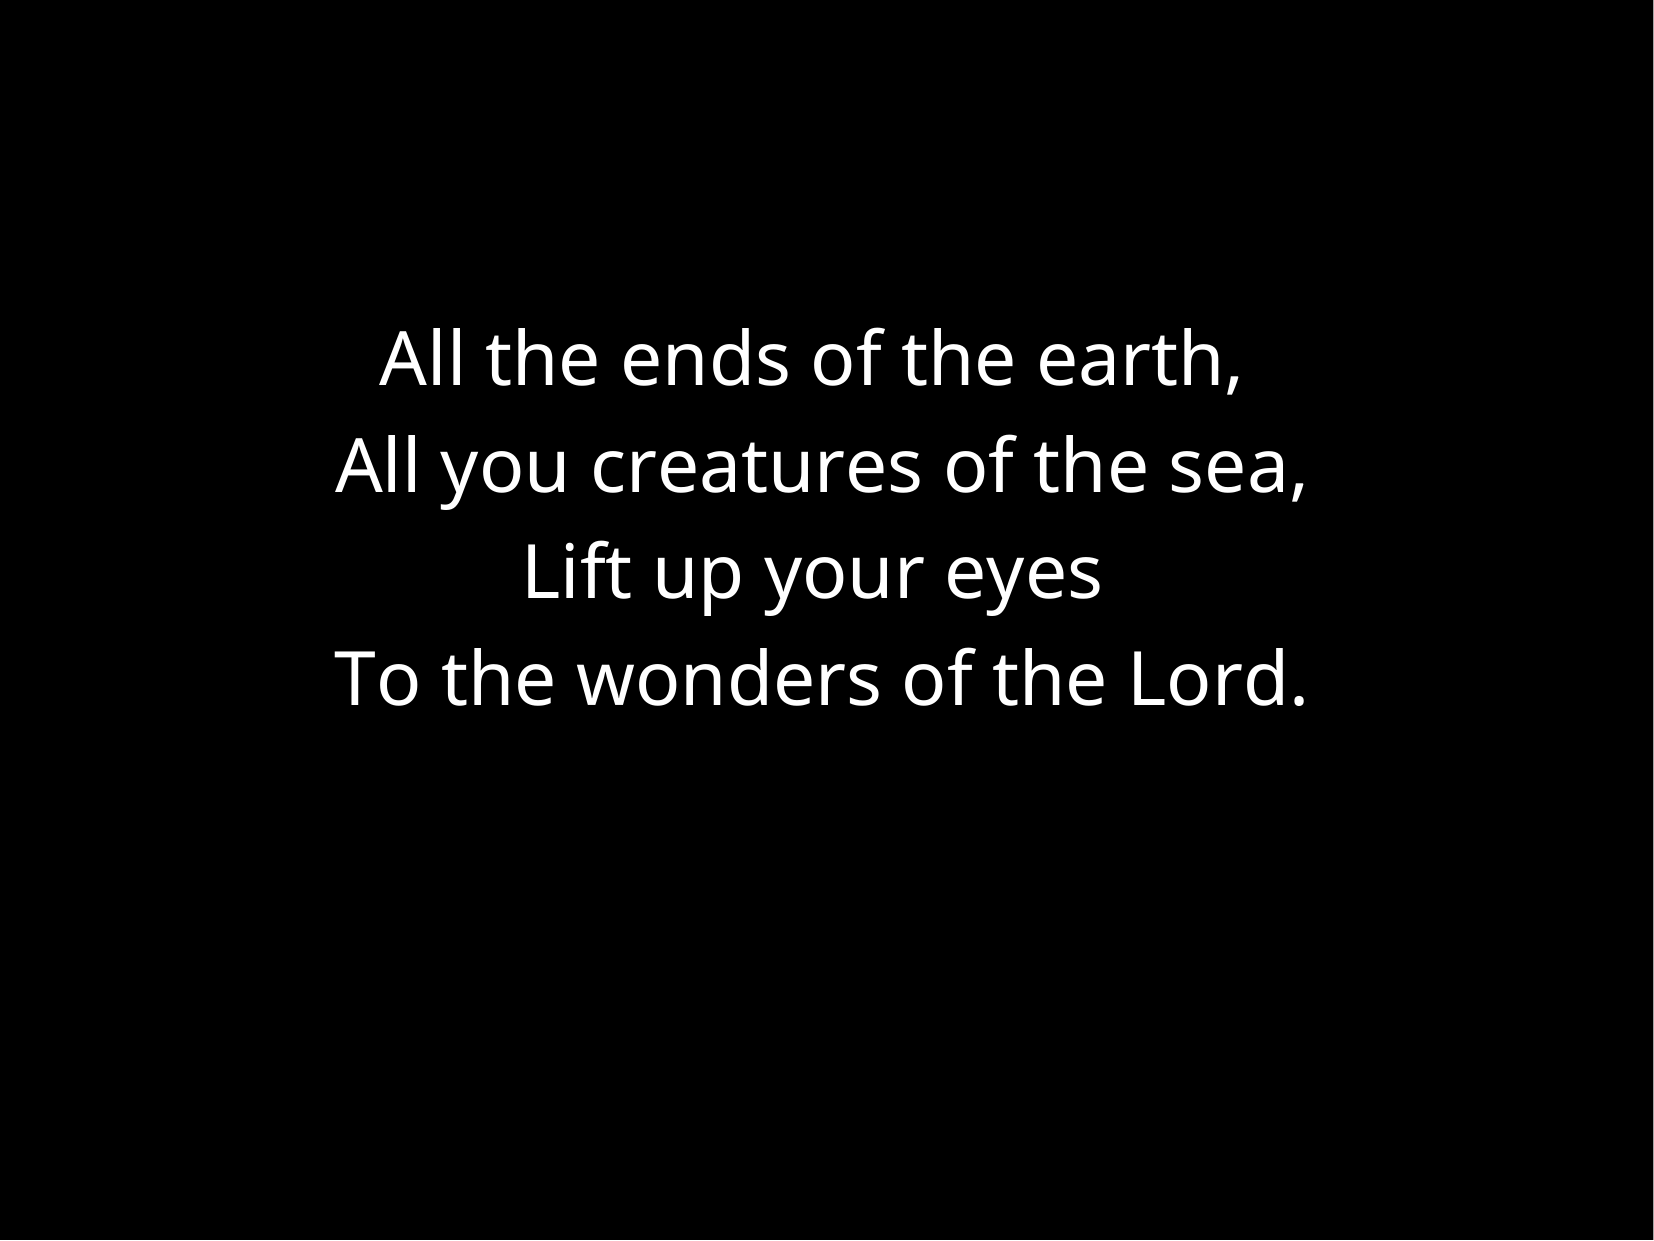

All the ends of the earth,
All you creatures of the sea,
Lift up your eyes
To the wonders of the Lord.